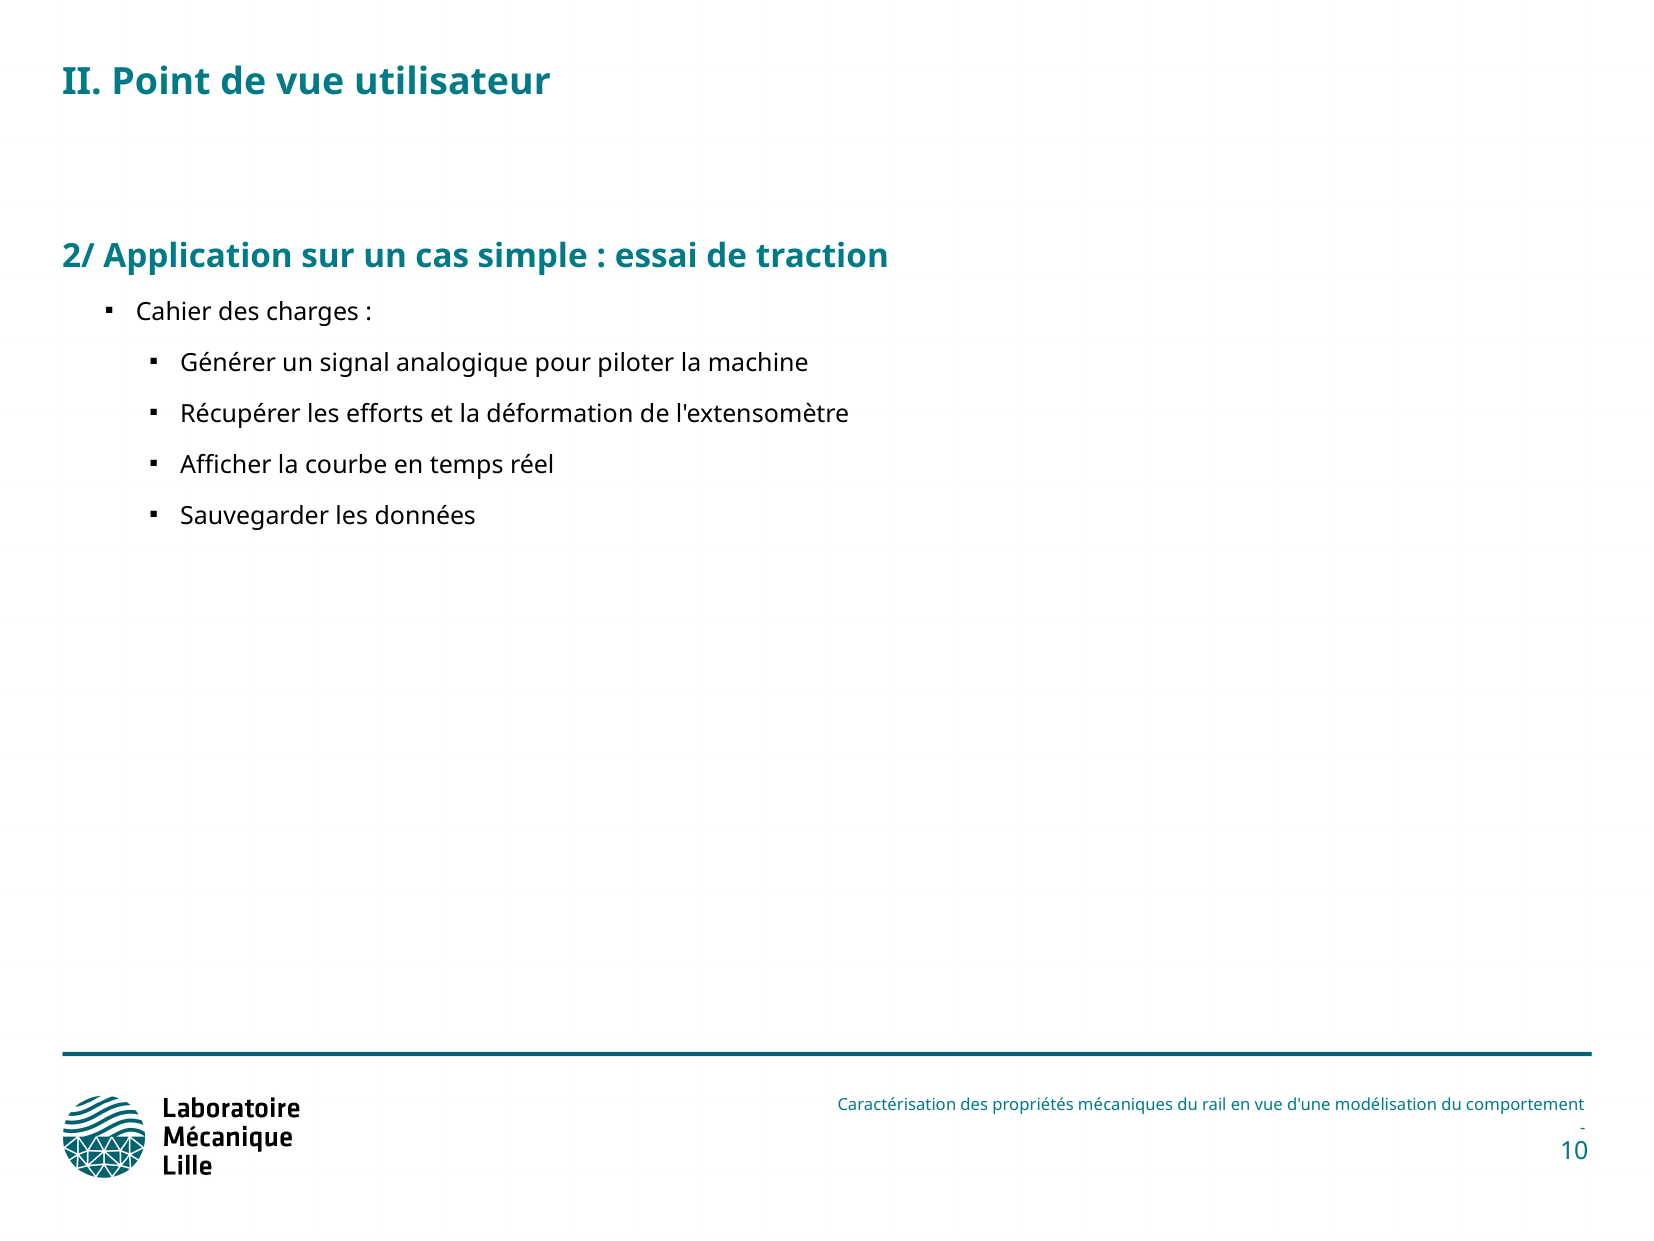

II. Point de vue utilisateur
2/ Application sur un cas simple : essai de traction
Cahier des charges :
Générer un signal analogique pour piloter la machine
Récupérer les efforts et la déformation de l'extensomètre
Afficher la courbe en temps réel
Sauvegarder les données
10